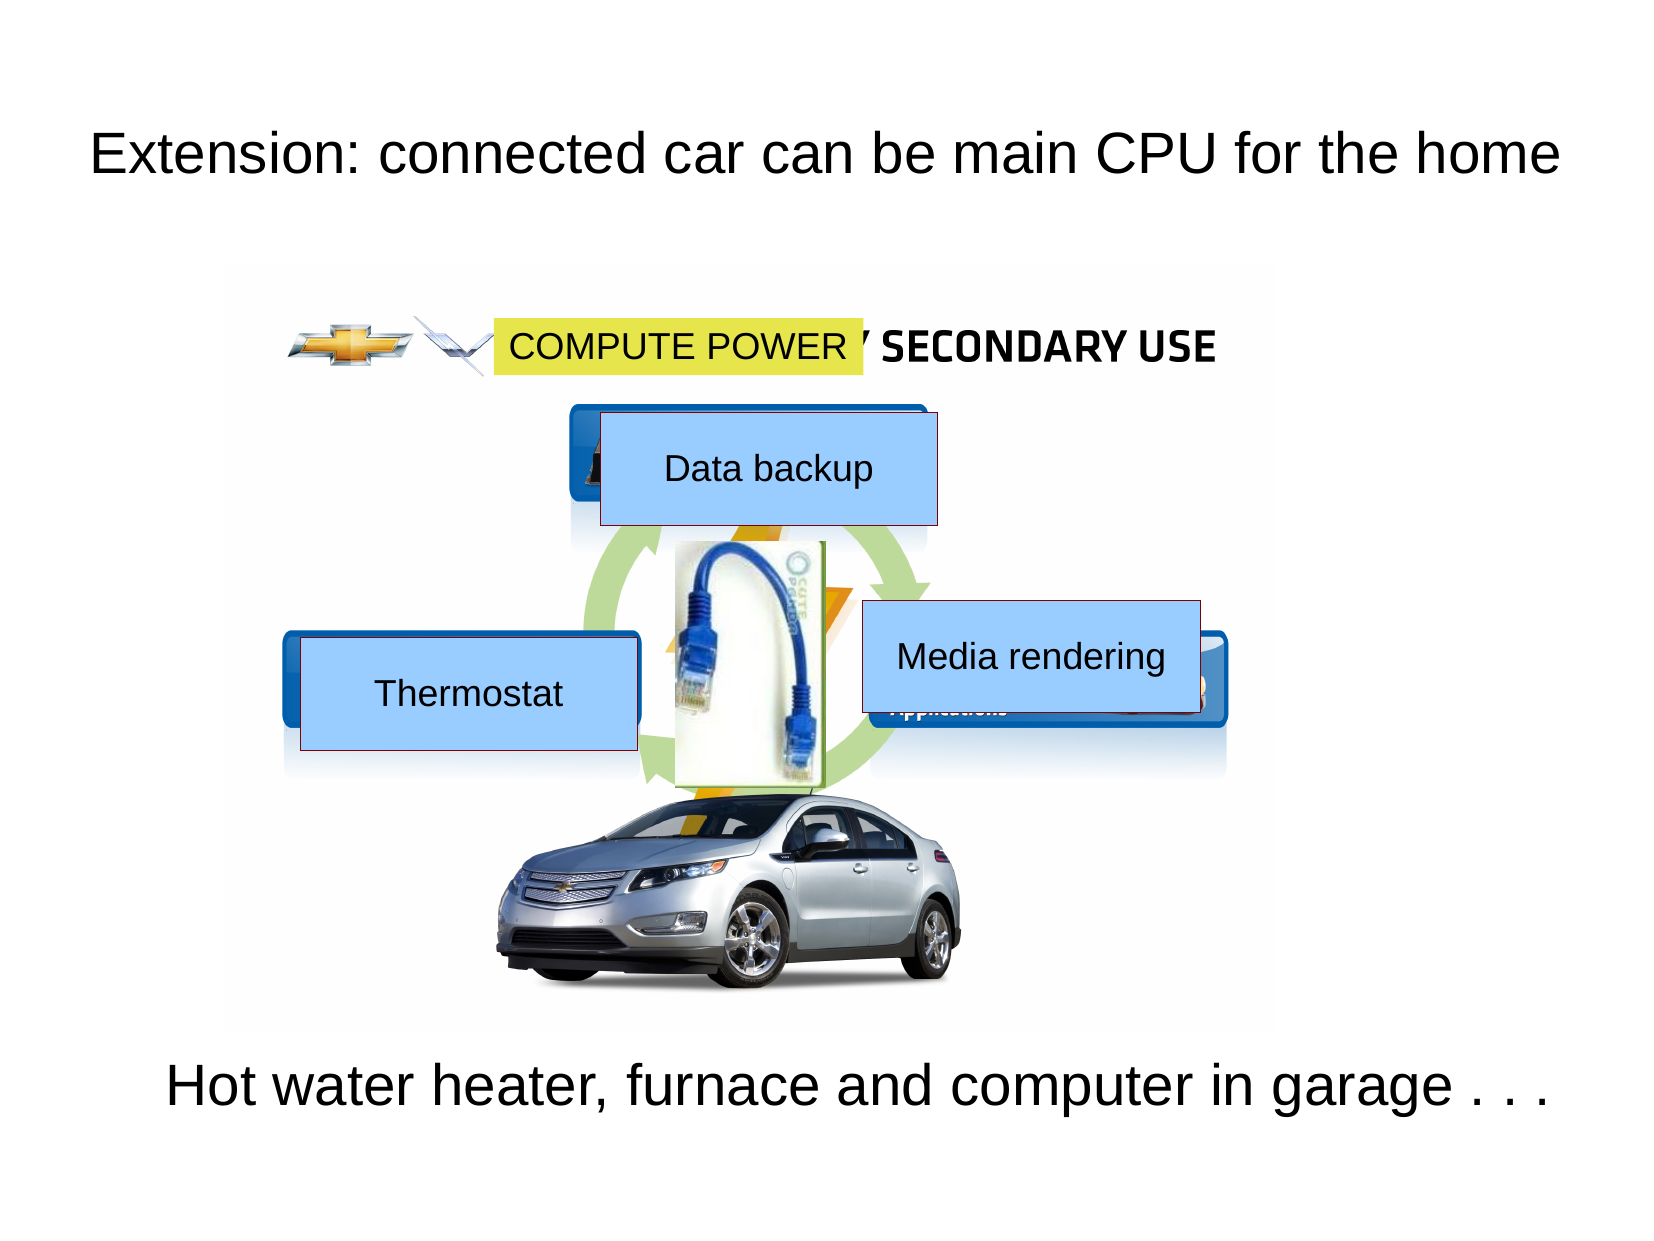

# Extension: connected car can be main CPU for the home
COMPUTE POWER
Data backup
Media rendering
Thermostat
Hot water heater, furnace and computer in garage . . .